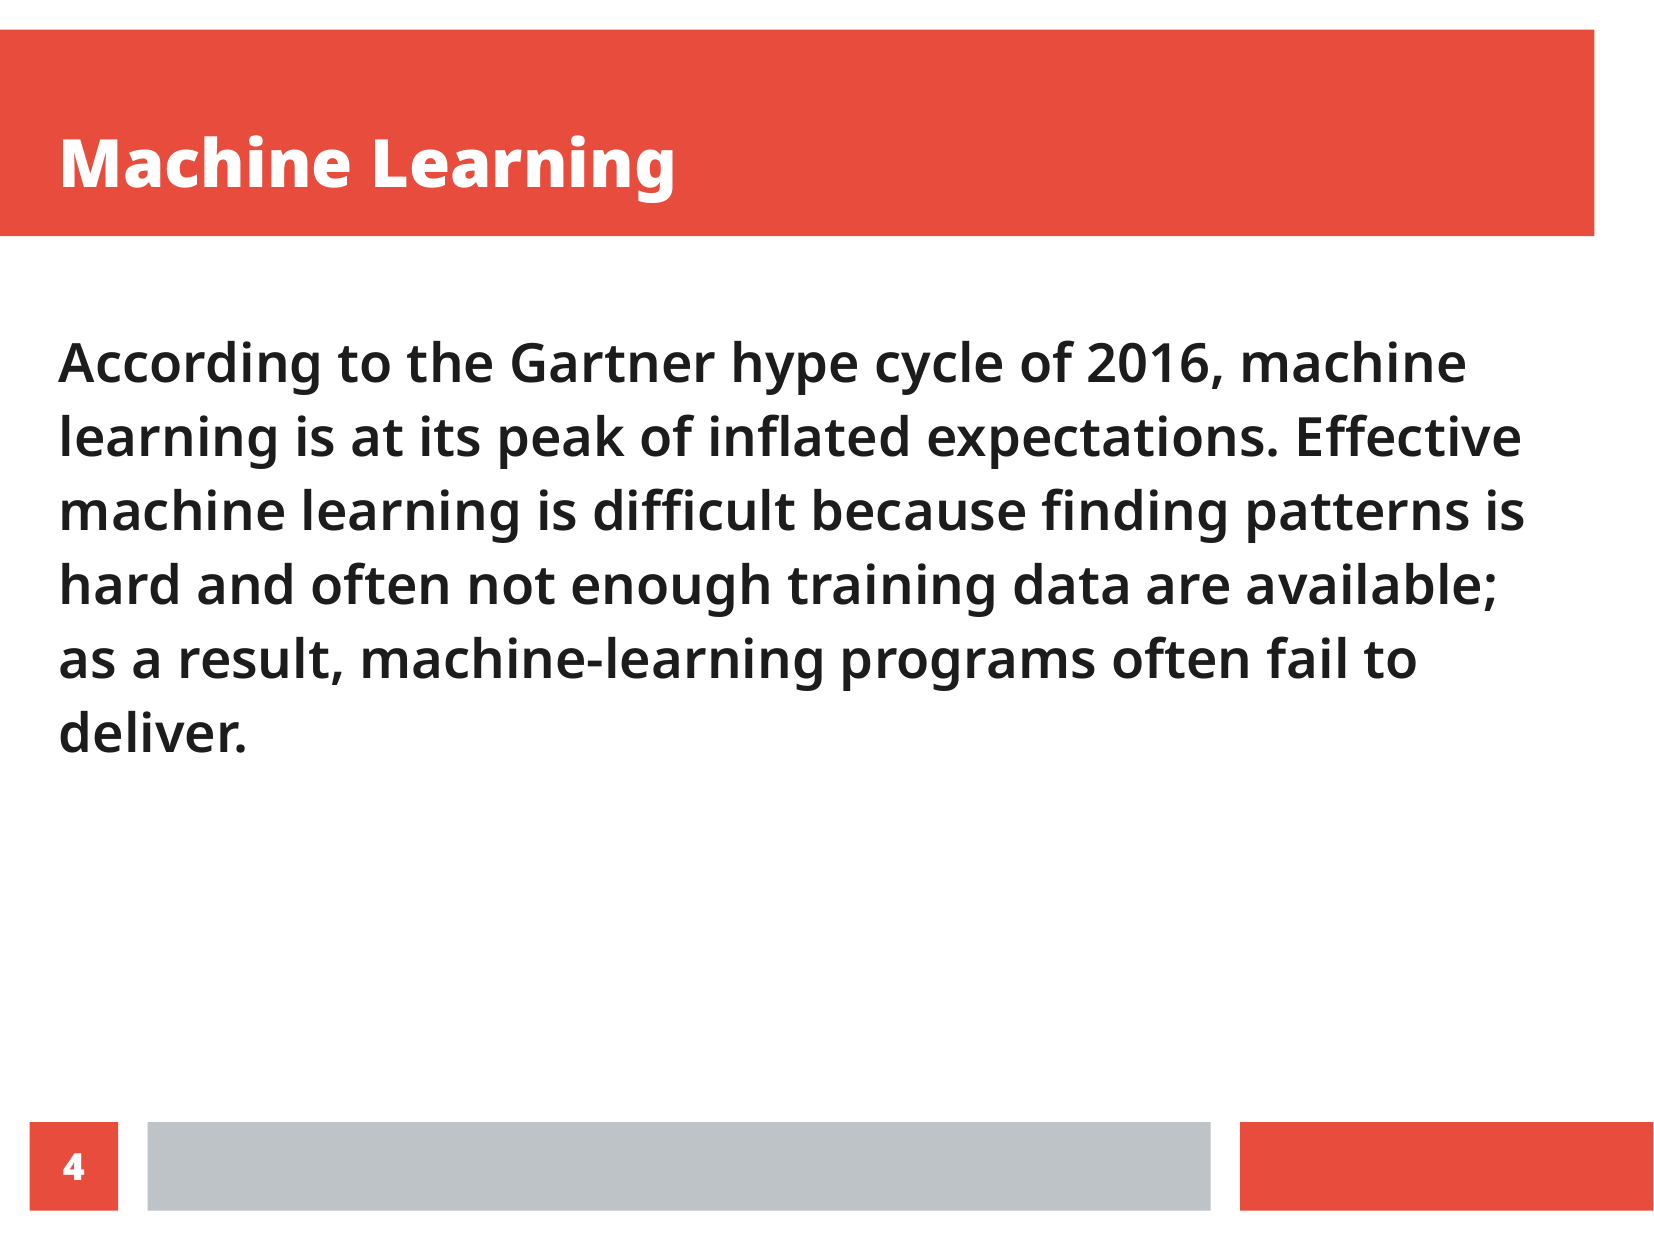

# Machine Learning
According to the Gartner hype cycle of 2016, machine learning is at its peak of inflated expectations. Effective machine learning is difficult because finding patterns is hard and often not enough training data are available; as a result, machine-learning programs often fail to deliver.
4